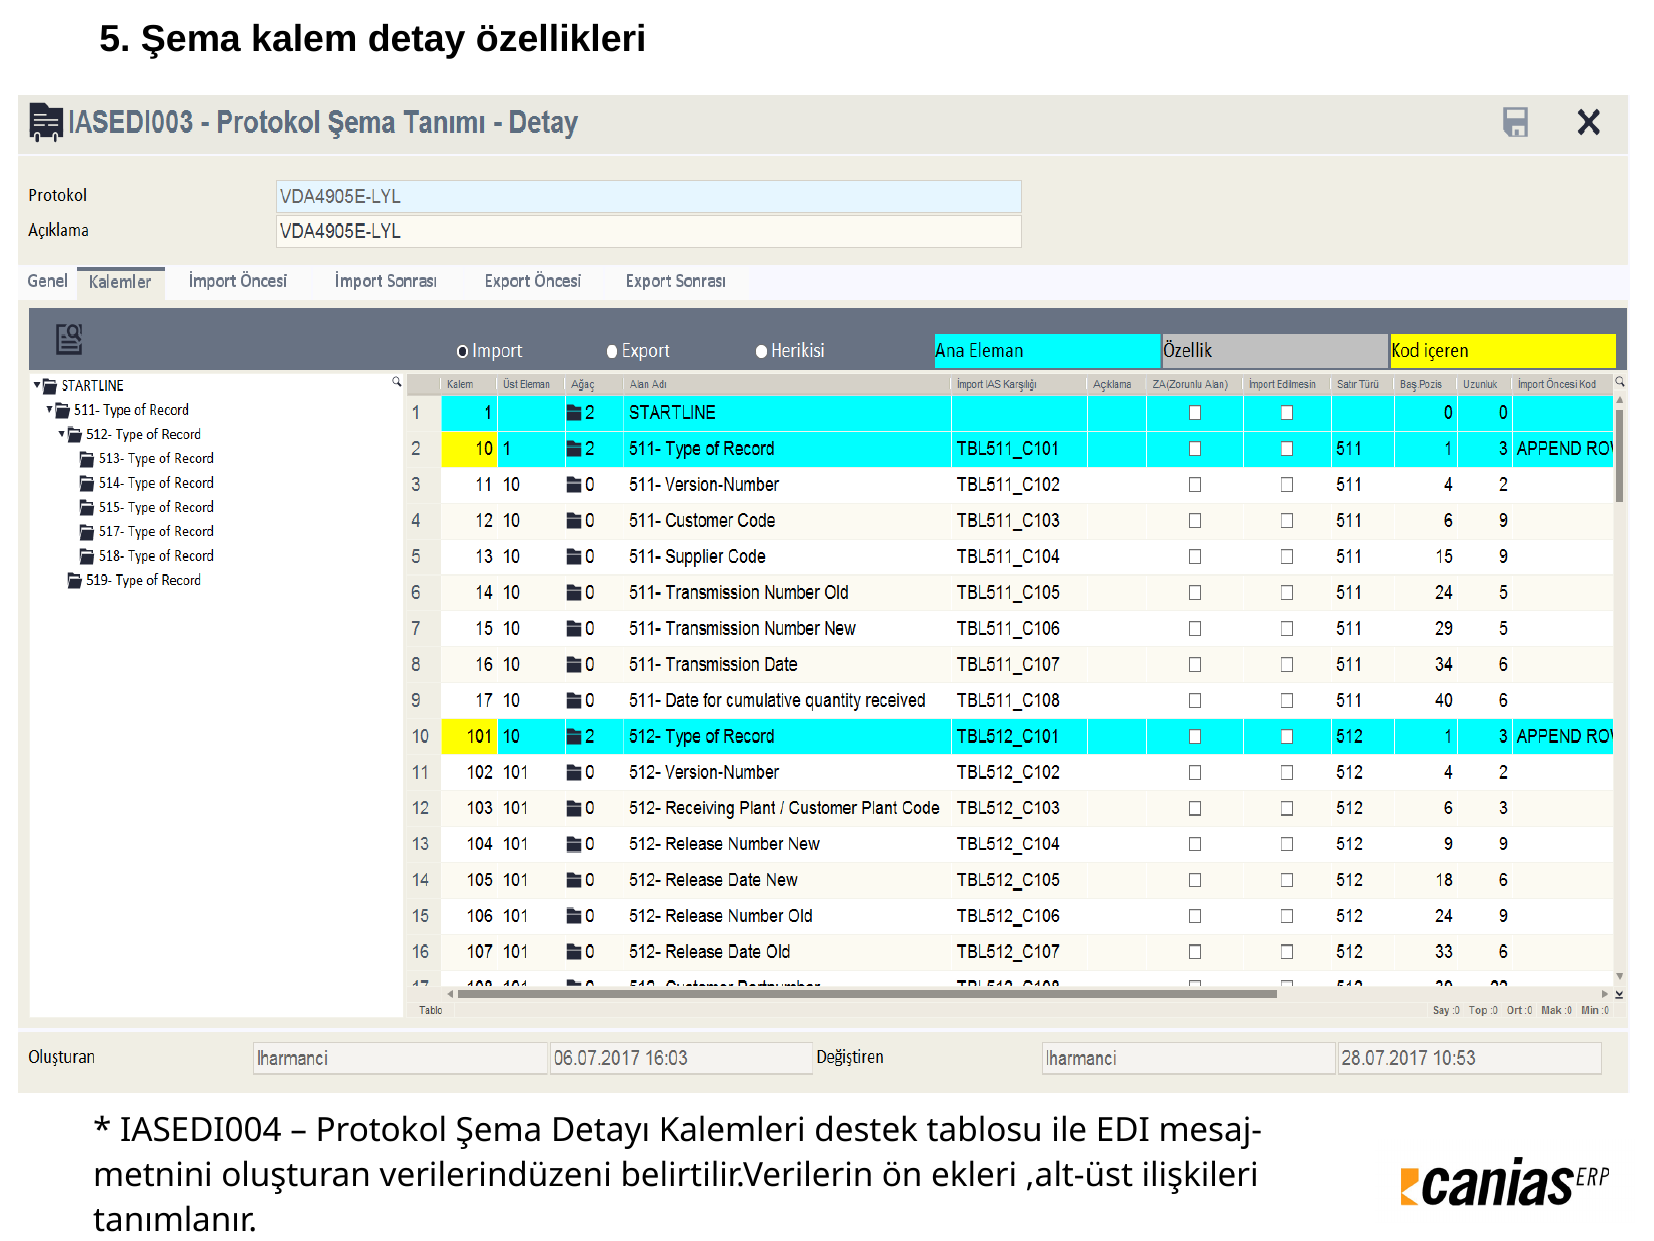

5. Şema kalem detay özellikleri
* IASEDI004 – Protokol Şema Detayı Kalemleri destek tablosu ile EDI mesaj-metnini oluşturan verilerindüzeni belirtilir.Verilerin ön ekleri ,alt-üst ilişkileri tanımlanır.
*Verileri oluşturacak olan veya verilerin yazılacağı canias_tablo_alanı belirtilebilir.